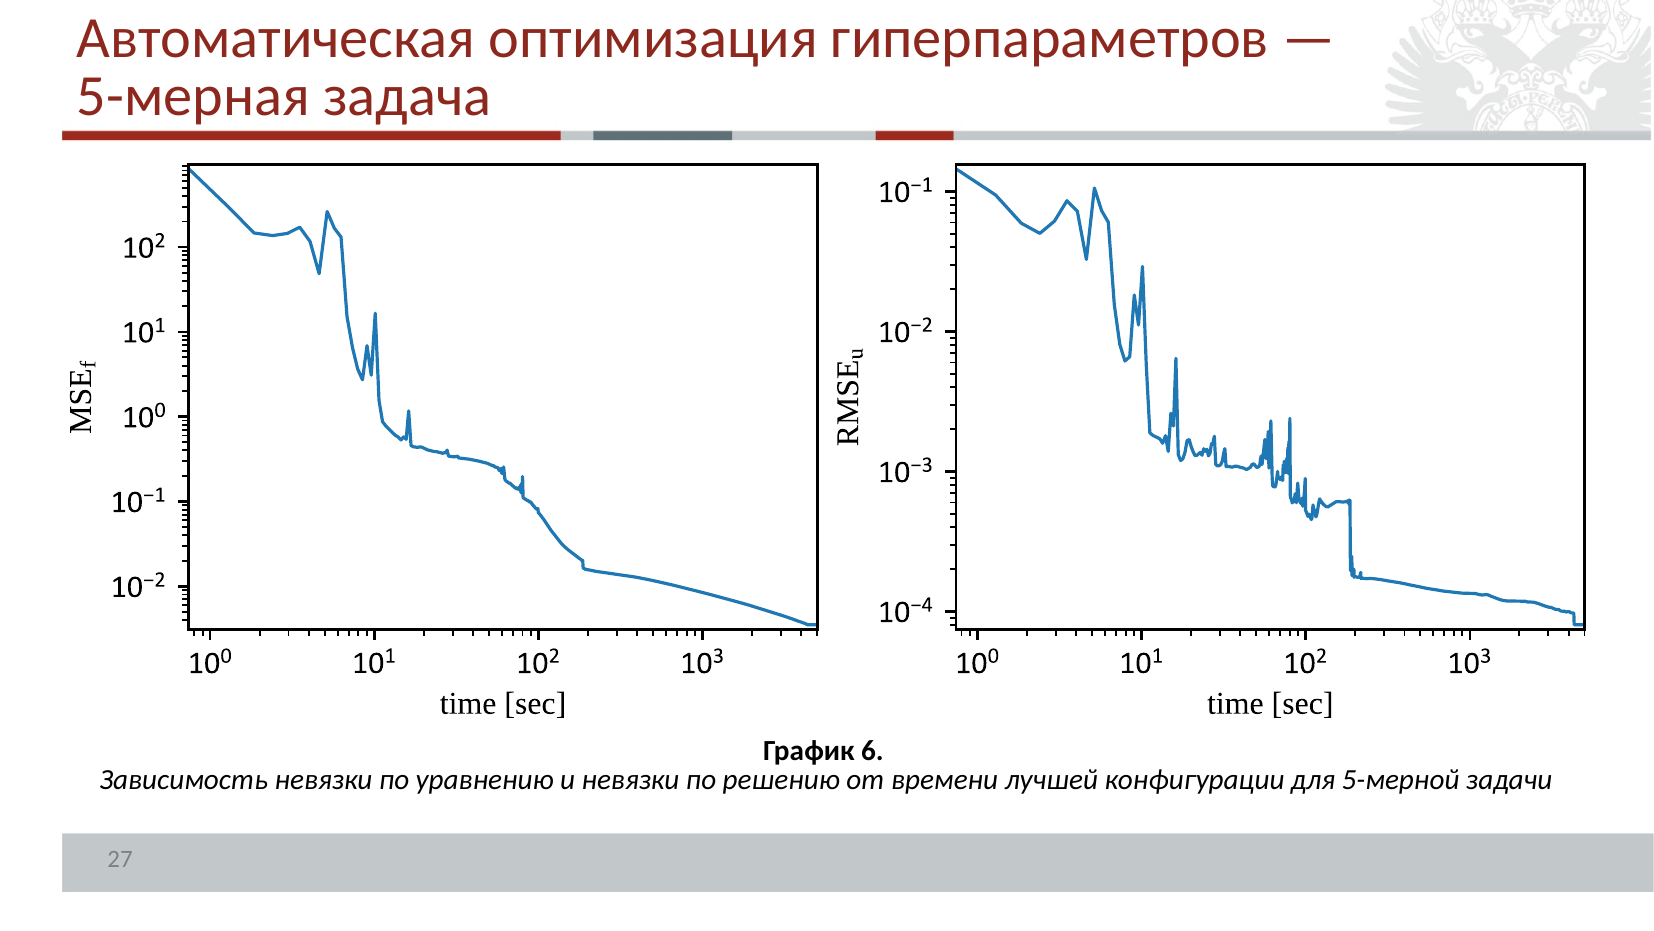

# Автоматическая оптимизация гиперпараметров — 5-мерная задача
График 6.
Зависимость невязки по уравнению и невязки по решению от времени лучшей конфигурации для 5-мерной задачи
27